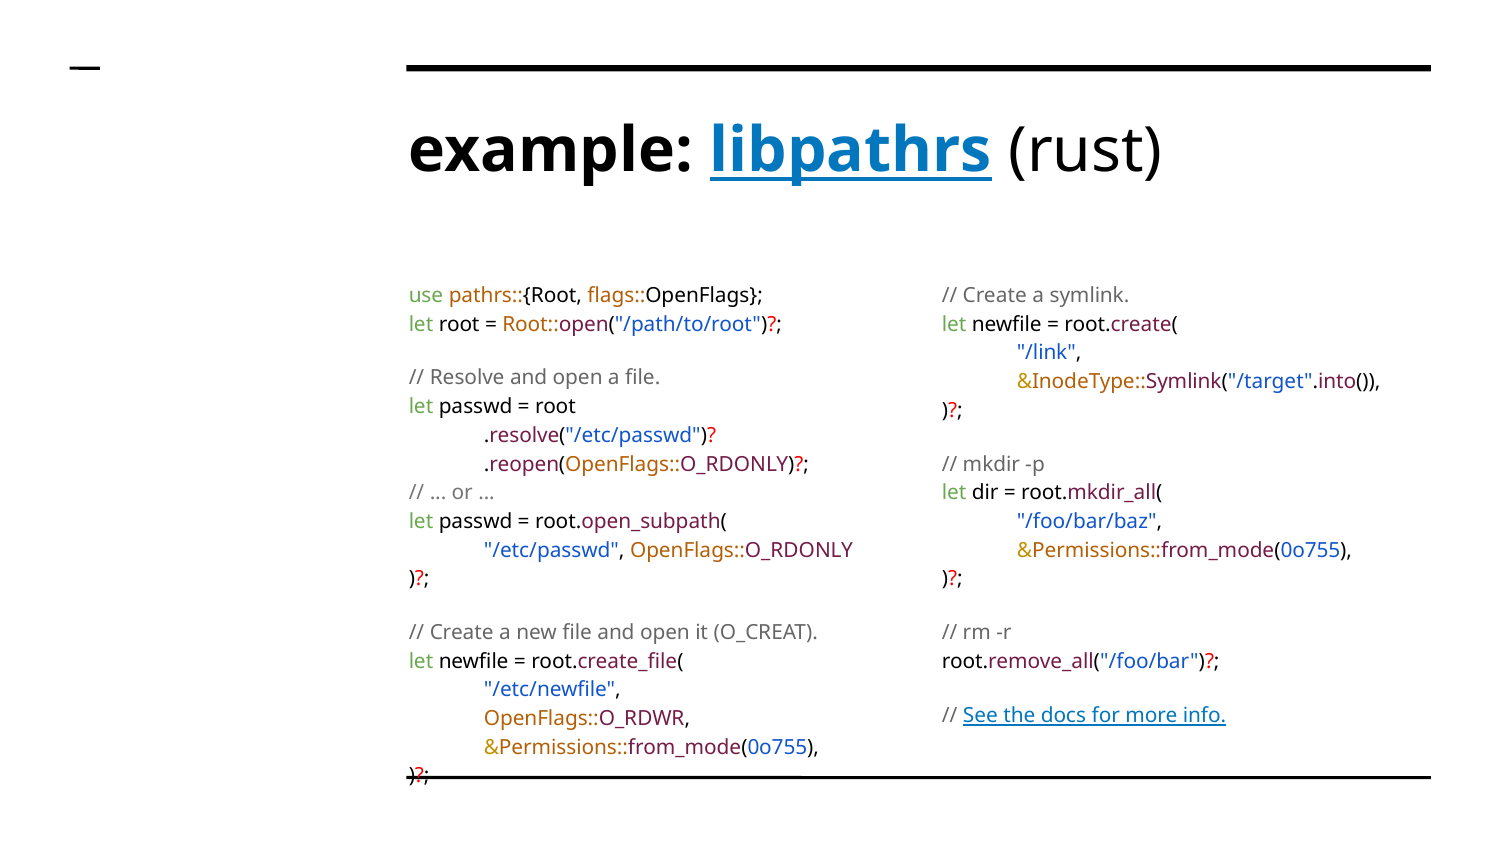

# example: libpathrs (rust)
use pathrs::{Root, flags::OpenFlags};
let root = Root::open("/path/to/root")?;
// Resolve and open a file.
let passwd = root
	.resolve("/etc/passwd")?
	.reopen(OpenFlags::O_RDONLY)?;
// ... or ...
let passwd = root.open_subpath(
	"/etc/passwd", OpenFlags::O_RDONLY
)?;
// Create a new file and open it (O_CREAT).
let newfile = root.create_file(
	"/etc/newfile",
	OpenFlags::O_RDWR,
	&Permissions::from_mode(0o755),
)?;
// Create a symlink.
let newfile = root.create(
	"/link",
	&InodeType::Symlink("/target".into()),
)?;
// mkdir -p
let dir = root.mkdir_all(
	"/foo/bar/baz",
	&Permissions::from_mode(0o755),
)?;
// rm -r
root.remove_all("/foo/bar")?;
// See the docs for more info.